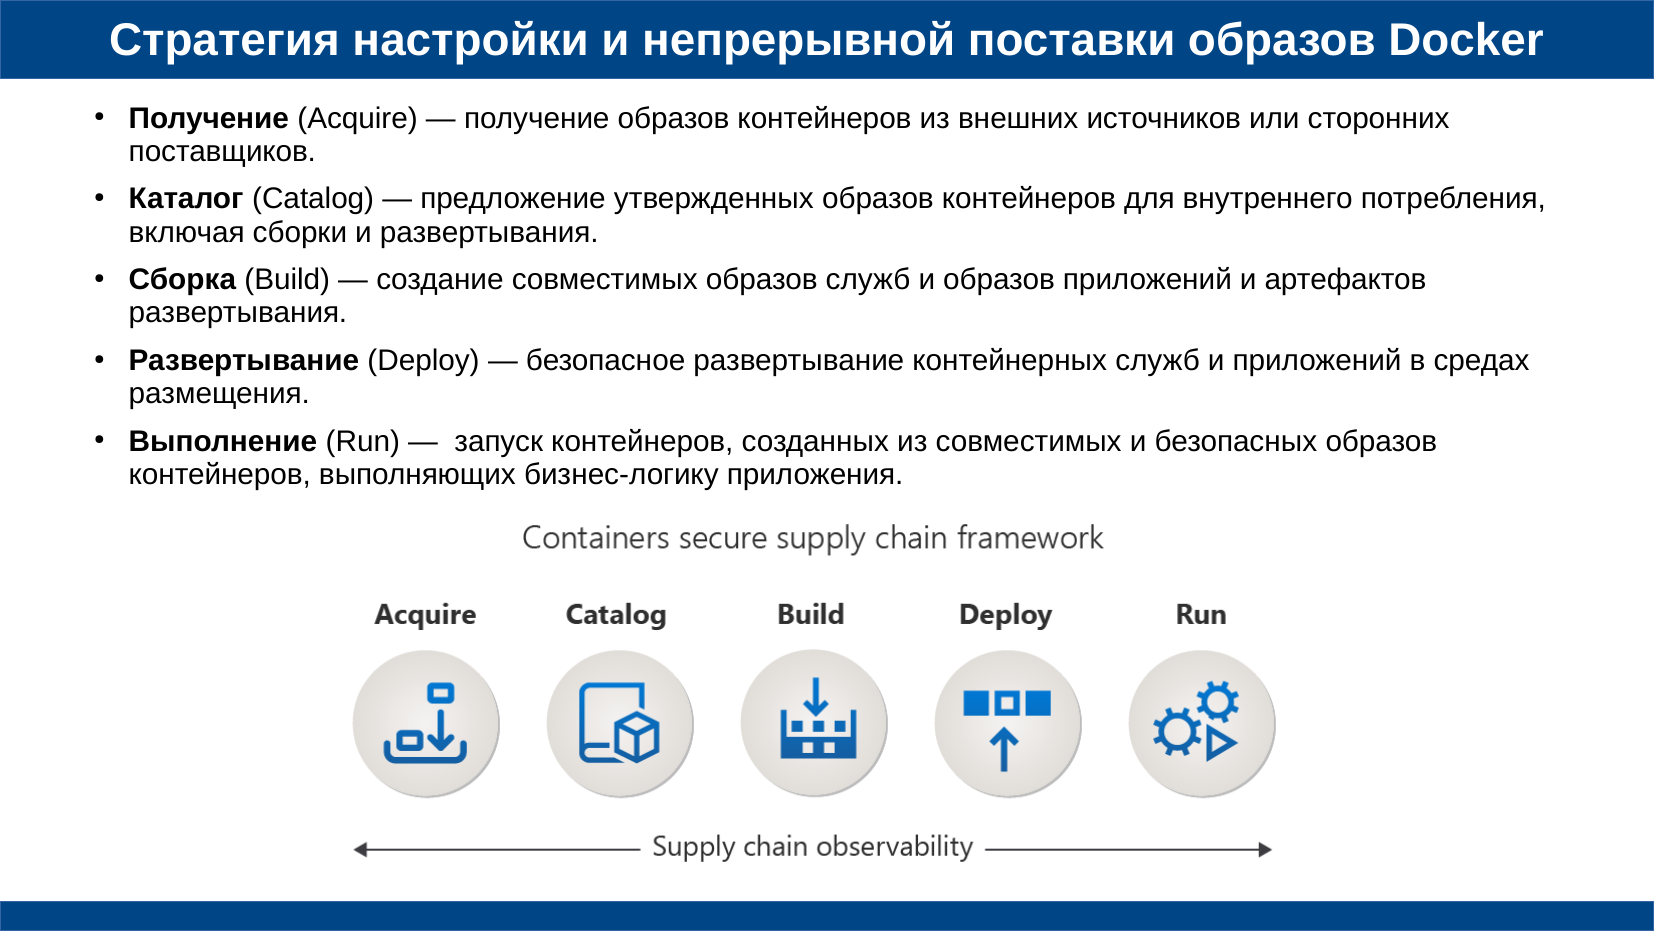

# Стратегия настройки и непрерывной поставки образов Docker
Получение (Acquire) — получение образов контейнеров из внешних источников или сторонних поставщиков.
Каталог (Catalog) — предложение утвержденных образов контейнеров для внутреннего потребления, включая сборки и развертывания.
Сборка (Build) — cоздание совместимых образов служб и образов приложений и артефактов развертывания.
Развертывание (Deploy) — безопасное развертывание контейнерных служб и приложений в средах размещения.
Выполнение (Run) — запуск контейнеров, созданных из совместимых и безопасных образов контейнеров, выполняющих бизнес-логику приложения.